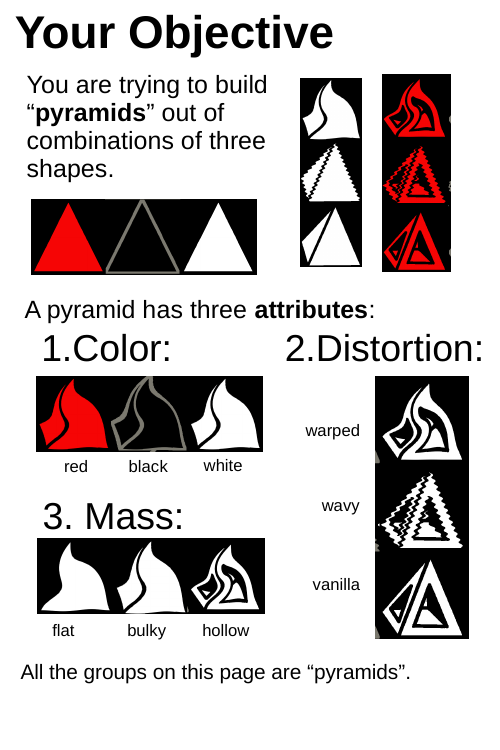

Your Objective
You are trying to build “pyramids” out of combinations of three shapes.
A pyramid has three attributes:
1.Color:
white
red
black
2.Distortion:
warped
wavy
vanilla
3. Mass:
flat
bulky
hollow
All the groups on this page are “pyramids”.